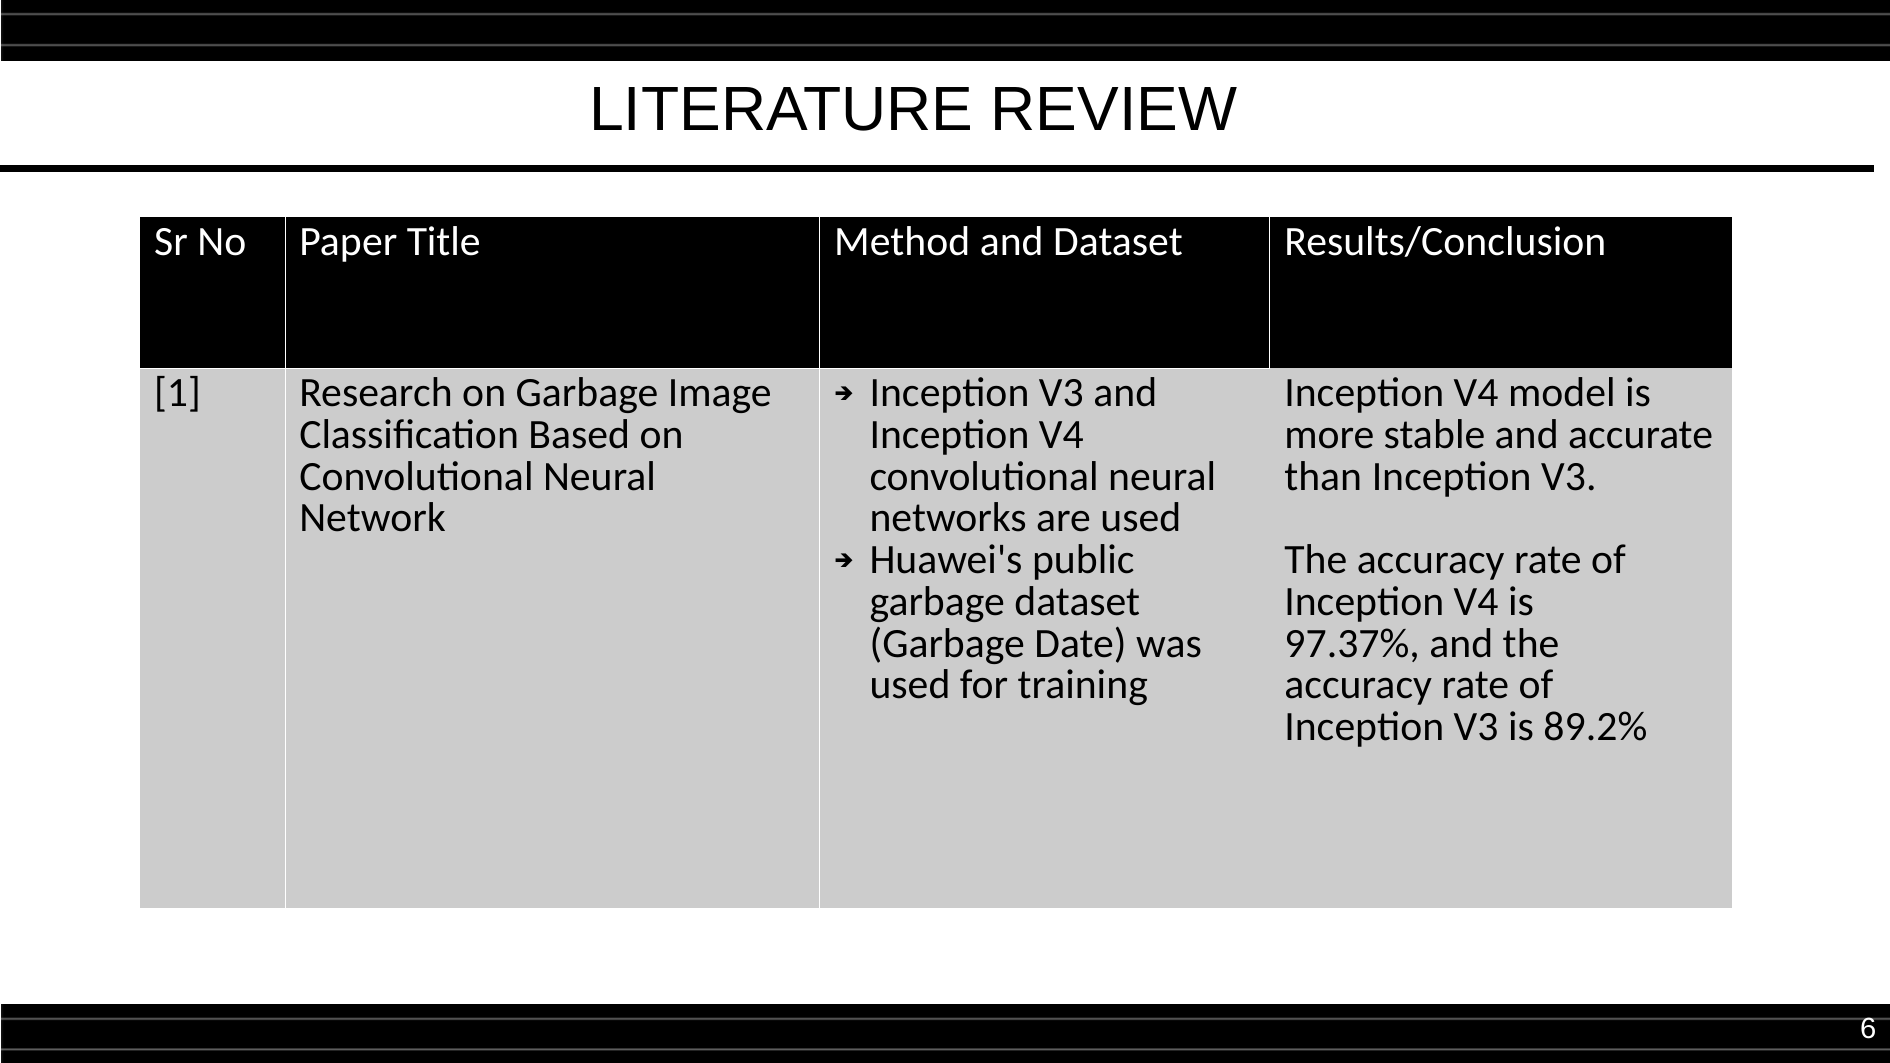

# LITERATURE REVIEW
| Sr No | Paper Title | Method and Dataset | Results/Conclusion |
| --- | --- | --- | --- |
| [1] | Research on Garbage Image Classification Based on Convolutional Neural Network | Inception V3 and Inception V4 convolutional neural networks are used Huawei's public garbage dataset (Garbage Date) was used for training | Inception V4 model is more stable and accurate than Inception V3. The accuracy rate of Inception V4 is 97.37%, and the accuracy rate of Inception V3 is 89.2% |